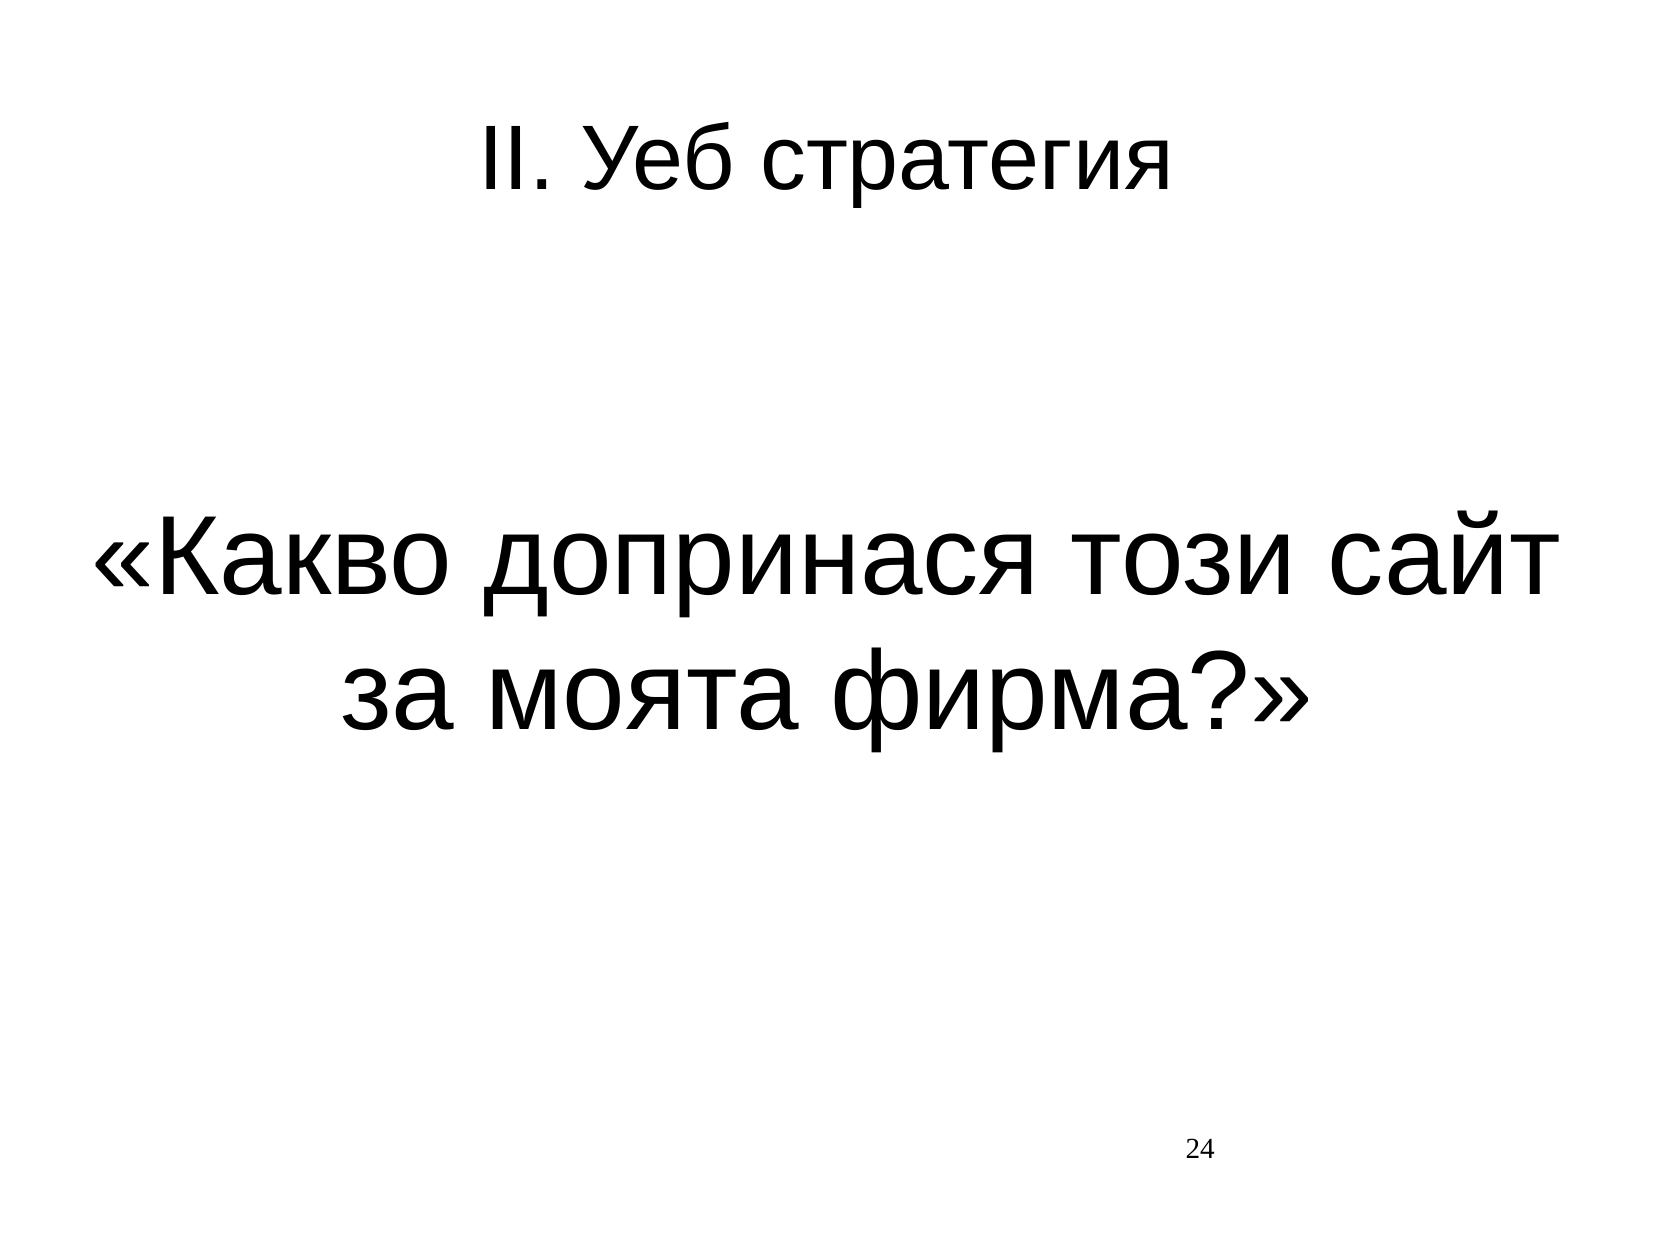

# II. Уеб стратегия
«Какво допринася този сайт за моята фирма?»